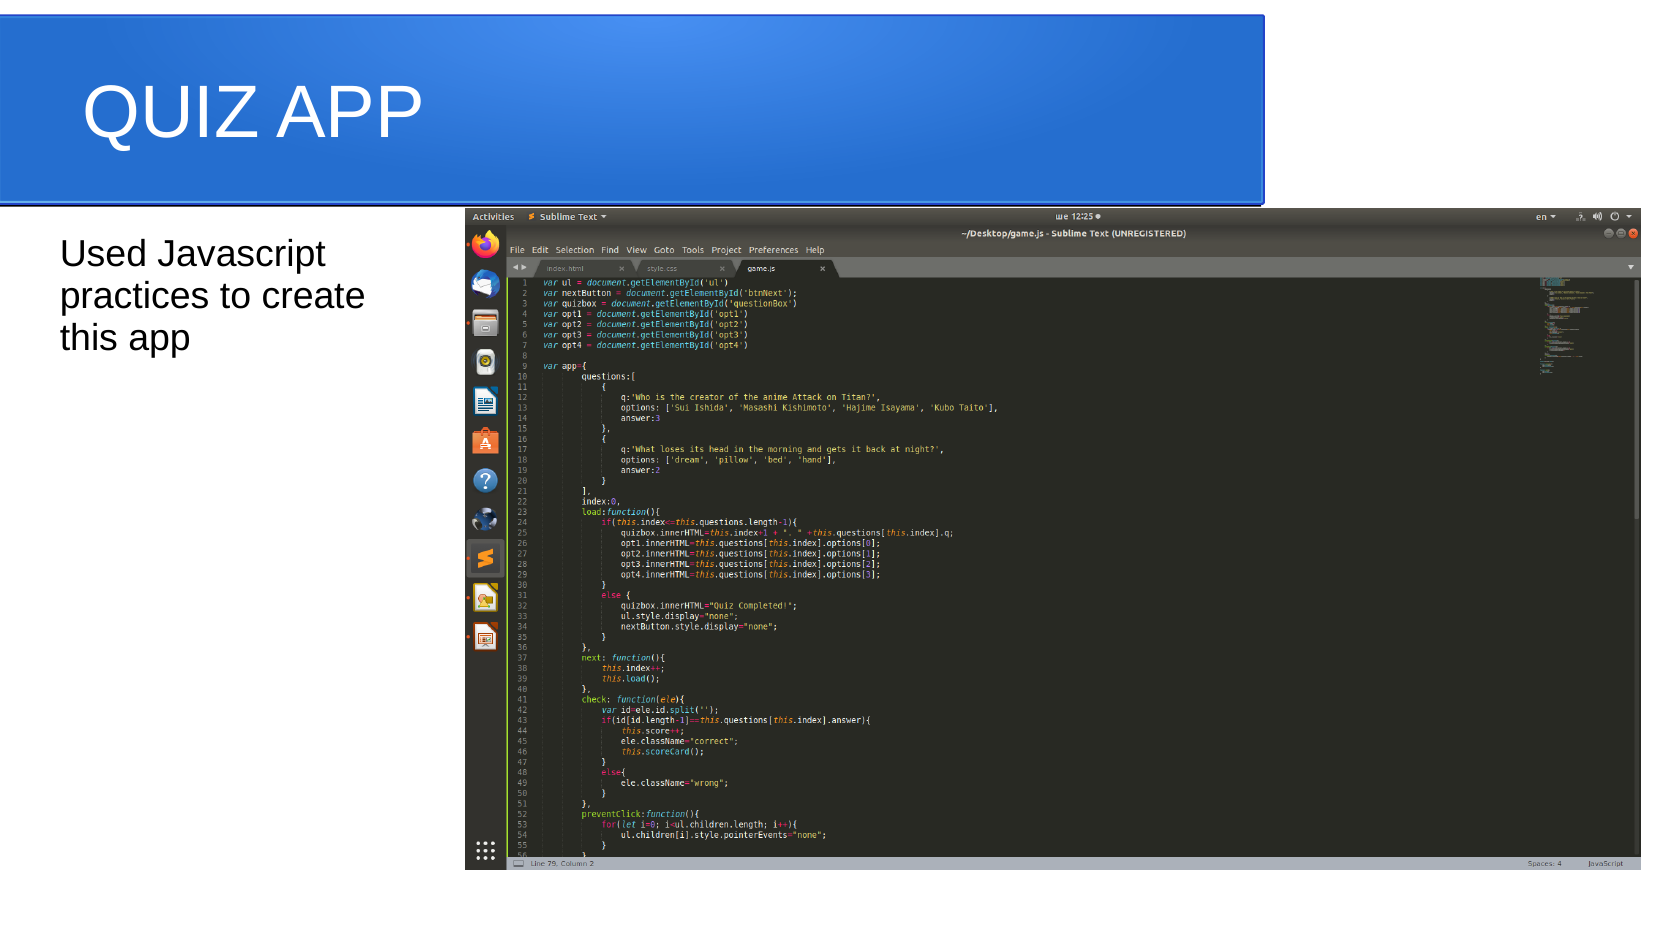

# QUIZ APP
Used Javascript practices to create this app